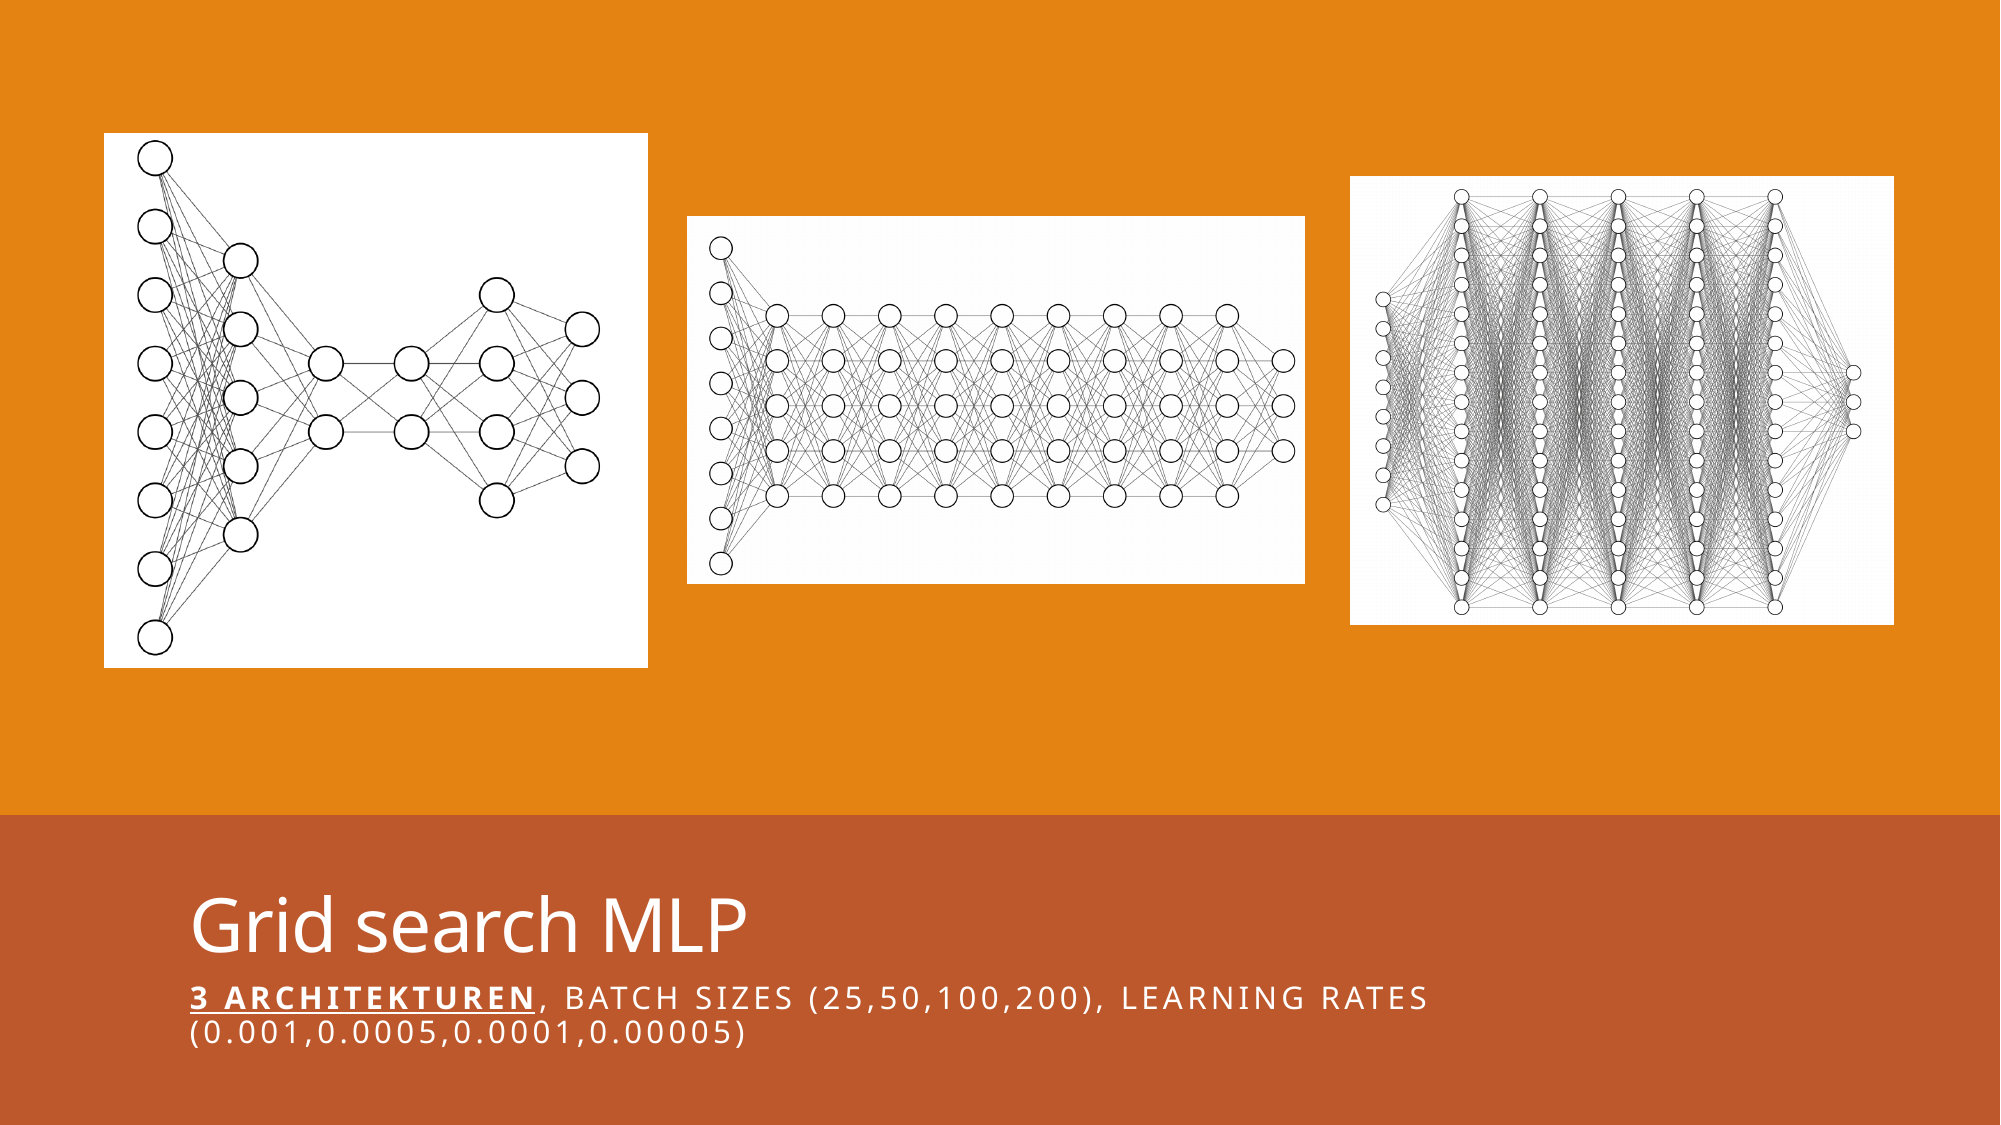

# Grid search MLP
3 Architekturen, batch sizes (25,50,100,200), learning rates (0.001,0.0005,0.0001,0.00005)